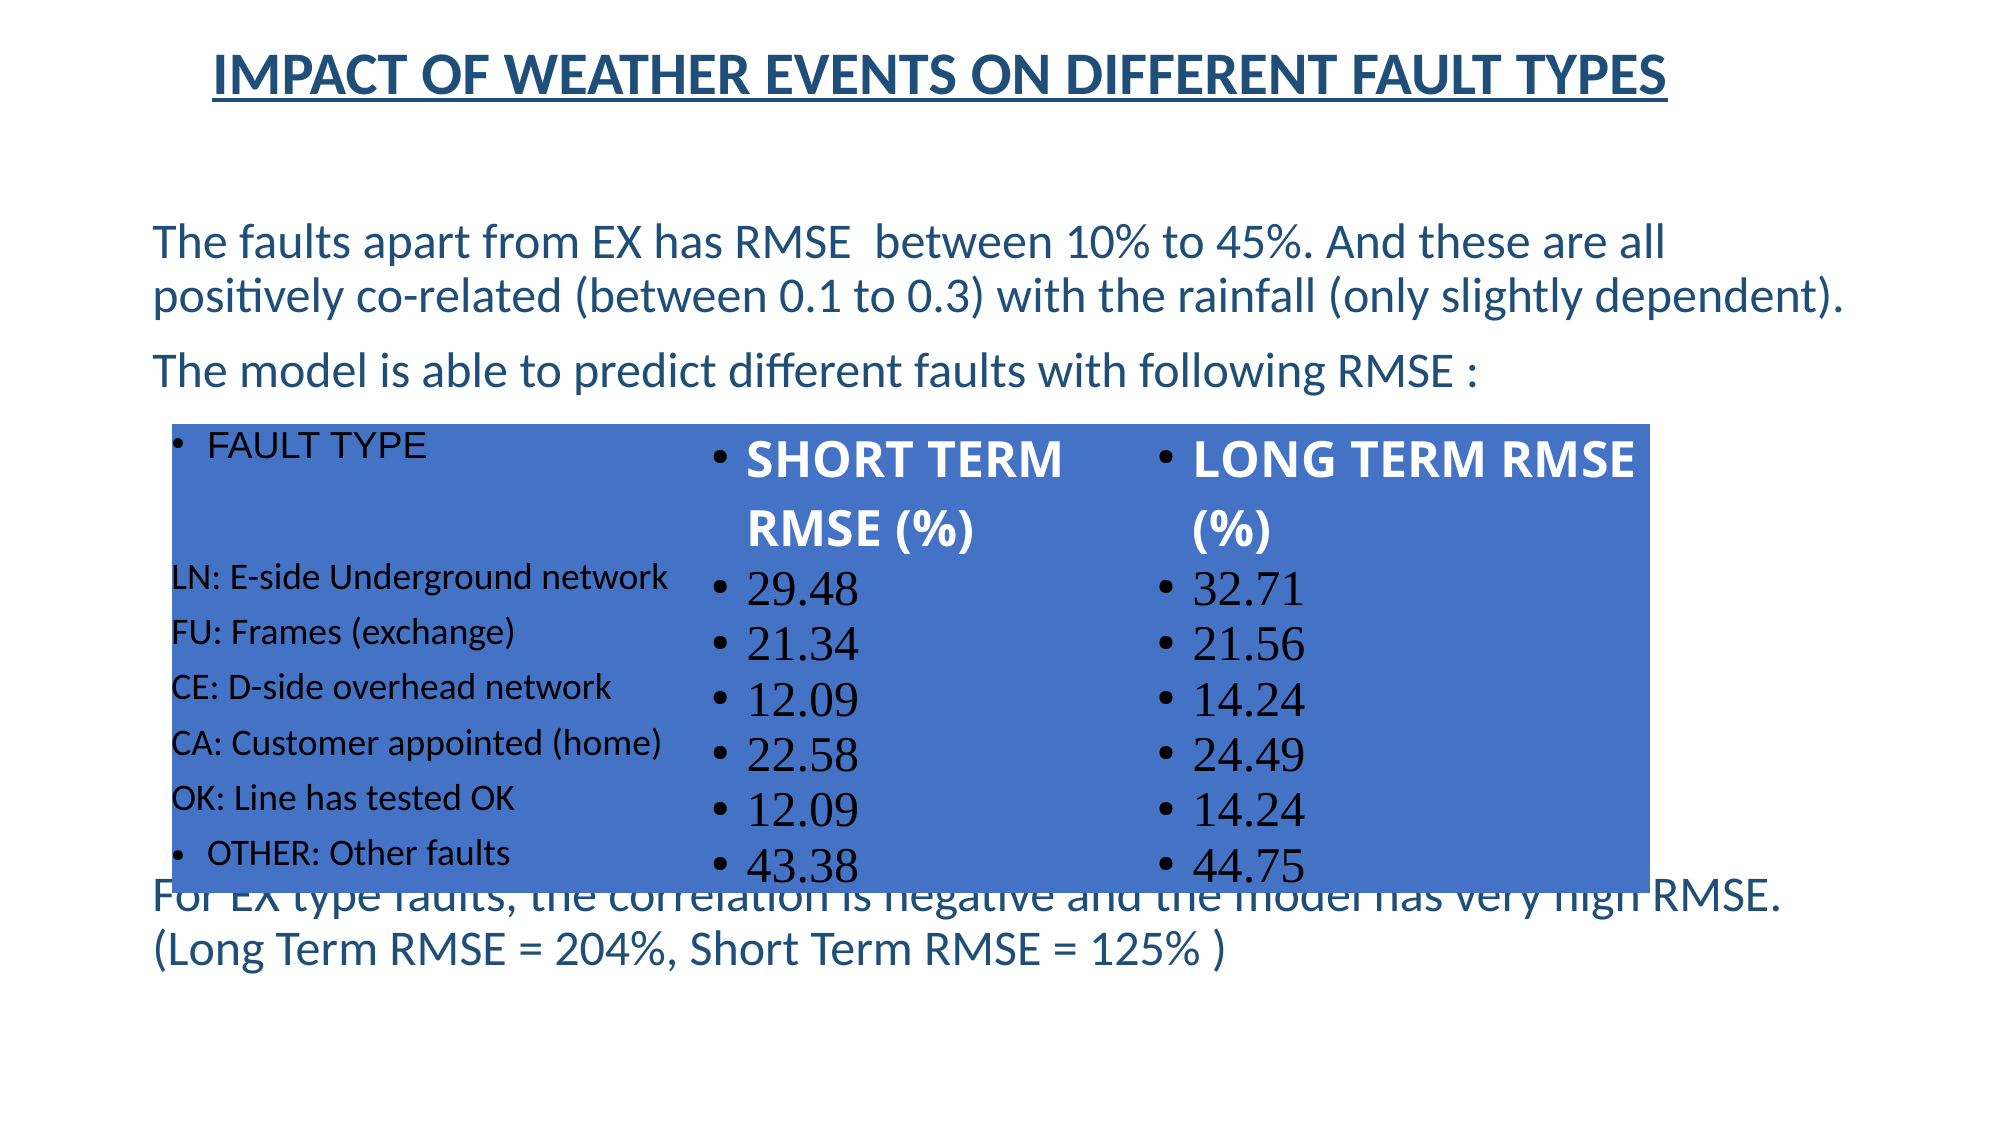

# IMPACT OF WEATHER EVENTS ON DIFFERENT FAULT TYPES
The faults apart from EX has RMSE between 10% to 45%. And these are all positively co-related (between 0.1 to 0.3) with the rainfall (only slightly dependent).
The model is able to predict different faults with following RMSE :
For EX type faults, the correlation is negative and the model has very high RMSE. (Long Term RMSE = 204%, Short Term RMSE = 125% )
| FAULT TYPE | SHORT TERM RMSE (%) | LONG TERM RMSE (%) |
| --- | --- | --- |
| LN: E-side Underground network | 29.48 | 32.71 |
| FU: Frames (exchange) | 21.34 | 21.56 |
| CE: D-side overhead network | 12.09 | 14.24 |
| CA: Customer appointed (home) | 22.58 | 24.49 |
| OK: Line has tested OK | 12.09 | 14.24 |
| OTHER: Other faults | 43.38 | 44.75 |